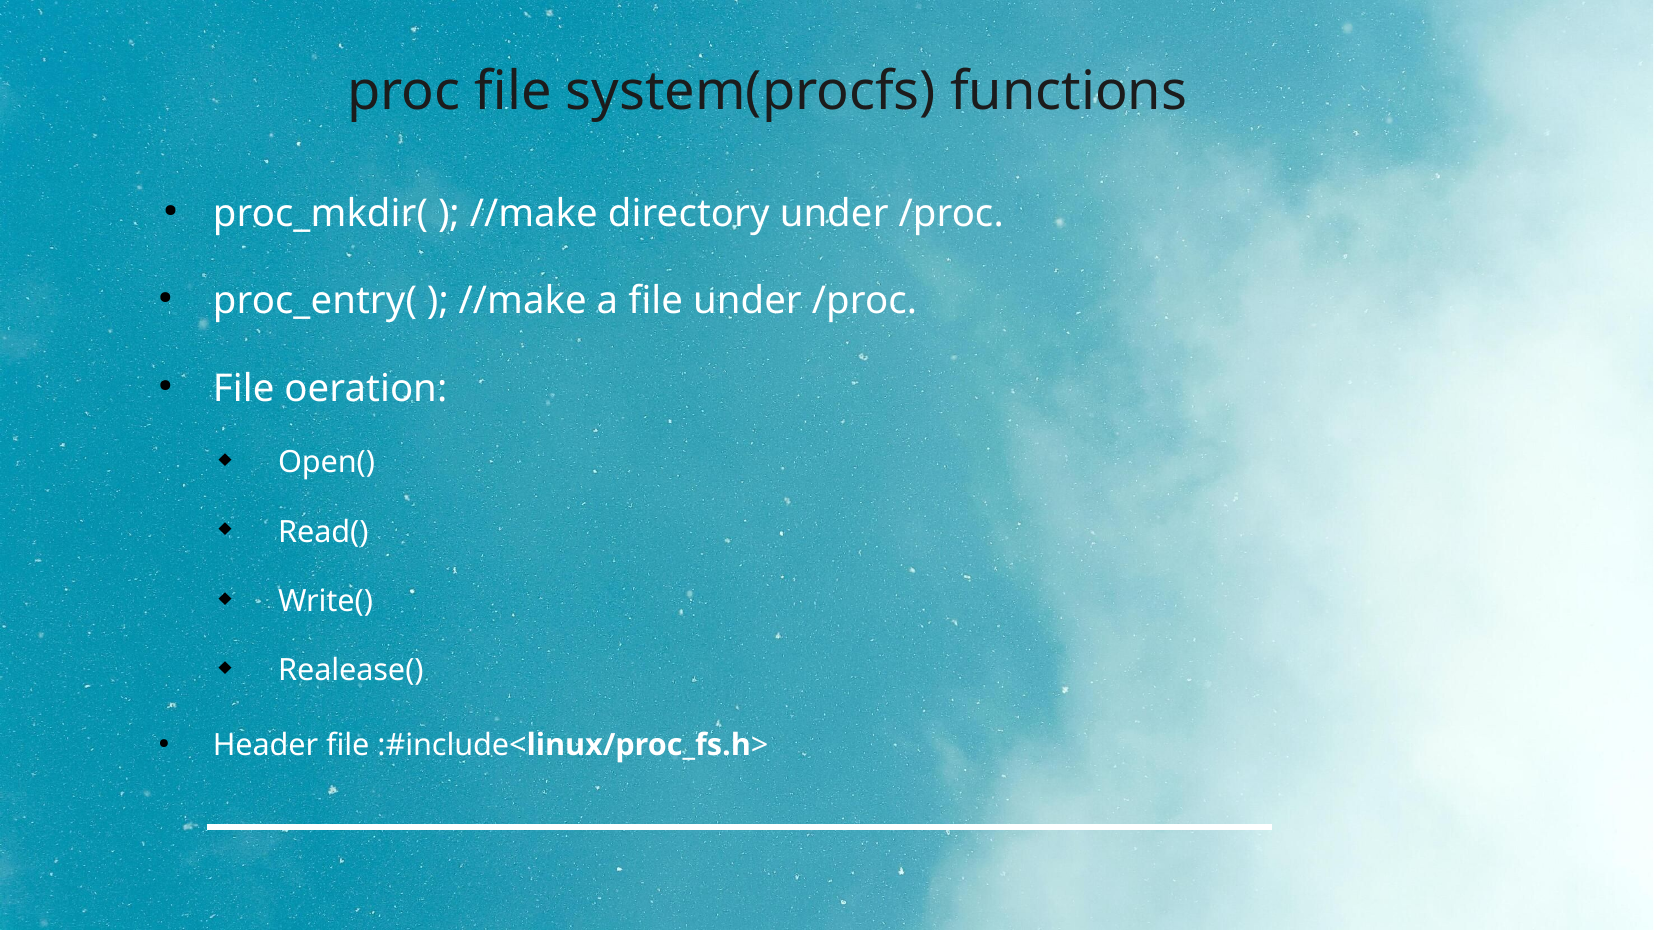

# proc file system(procfs) functions
proc_mkdir( ); //make directory under /proc.
proc_entry( ); //make a file under /proc.
File oeration:
Open()
Read()
Write()
Realease()
Header file :#include<linux/proc_fs.h>